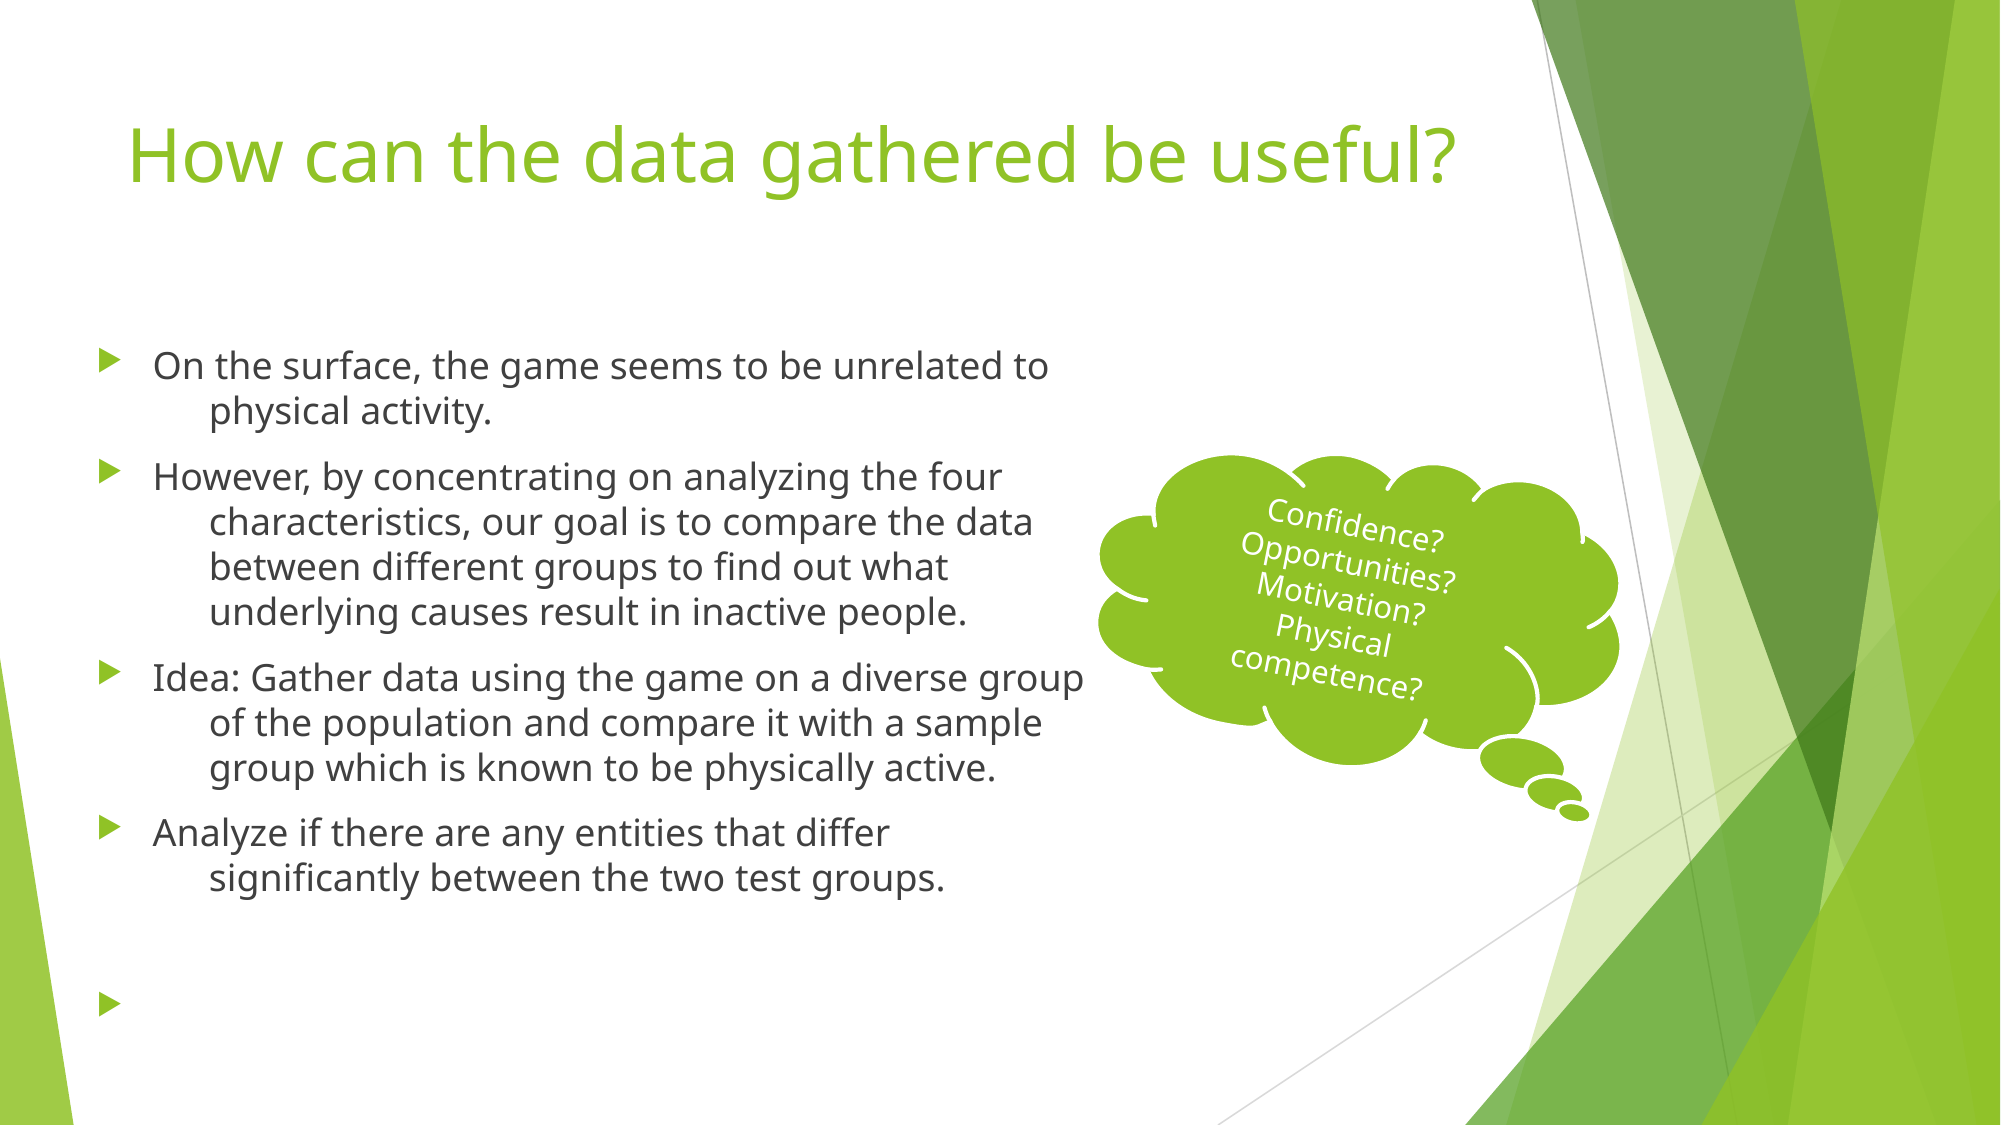

# How can the data gathered be useful?
On the surface, the game seems to be unrelated to physical activity.
However, by concentrating on analyzing the four characteristics, our goal is to compare the data between different groups to find out what underlying causes result in inactive people.
Idea: Gather data using the game on a diverse group of the population and compare it with a sample group which is known to be physically active.
Analyze if there are any entities that differ significantly between the two test groups.
Confidence? Opportunities?
Motivation?
Physical competence?